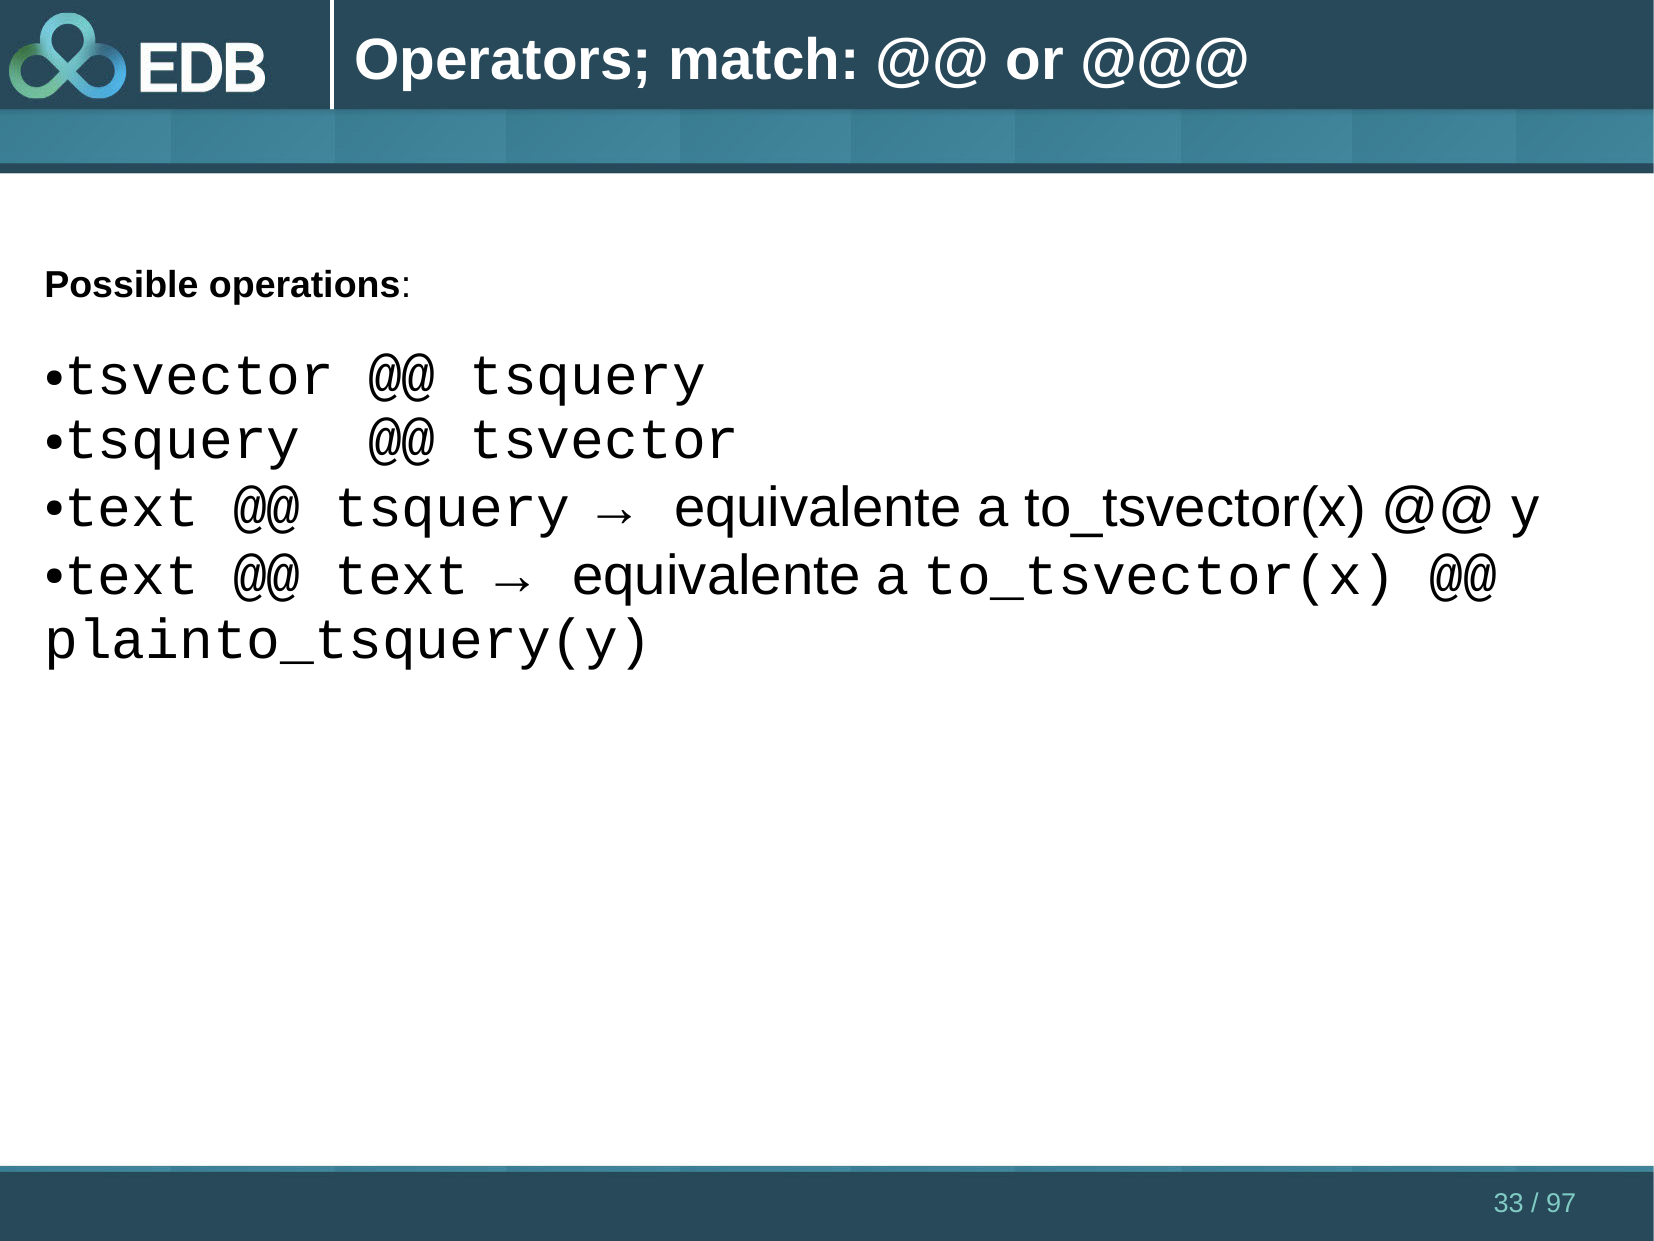

# Operators; match: @@ or @@@
Possible operations:
tsvector @@ tsquery
tsquery @@ tsvector
text @@ tsquery → equivalente a to_tsvector(x) @@ y
text @@ text → equivalente a to_tsvector(x) @@ plainto_tsquery(y)